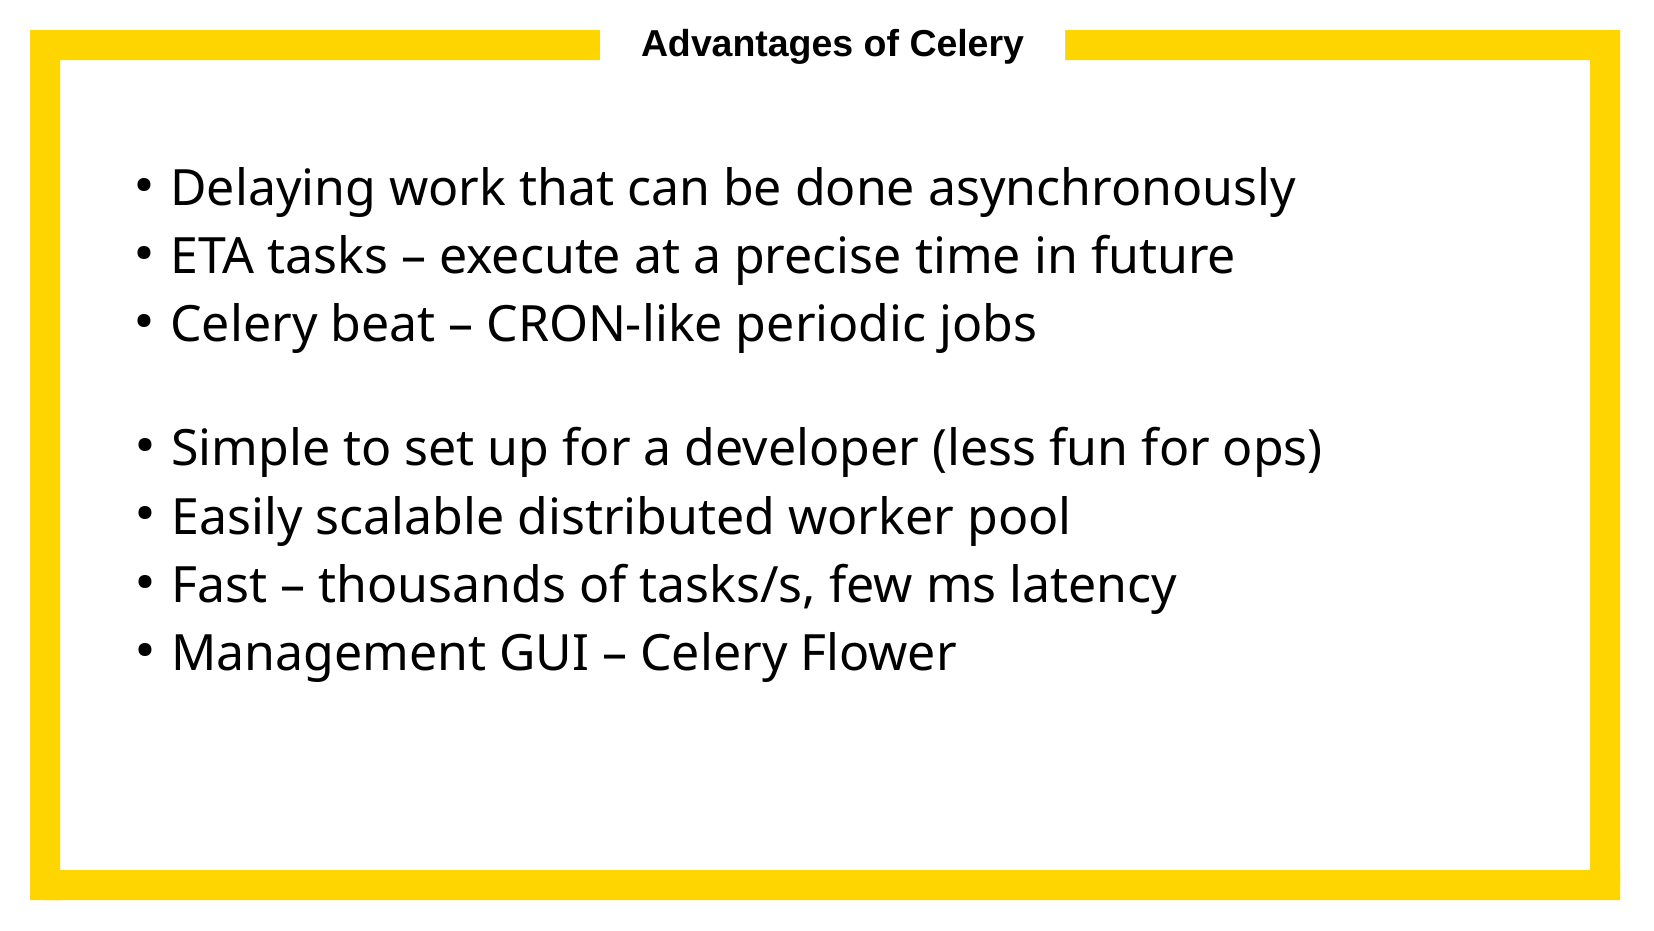

Advantages of Celery
Delaying work that can be done asynchronously
ETA tasks – execute at a precise time in future
Celery beat – CRON-like periodic jobs
Simple to set up for a developer (less fun for ops)
Easily scalable distributed worker pool
Fast – thousands of tasks/s, few ms latency
Management GUI – Celery Flower